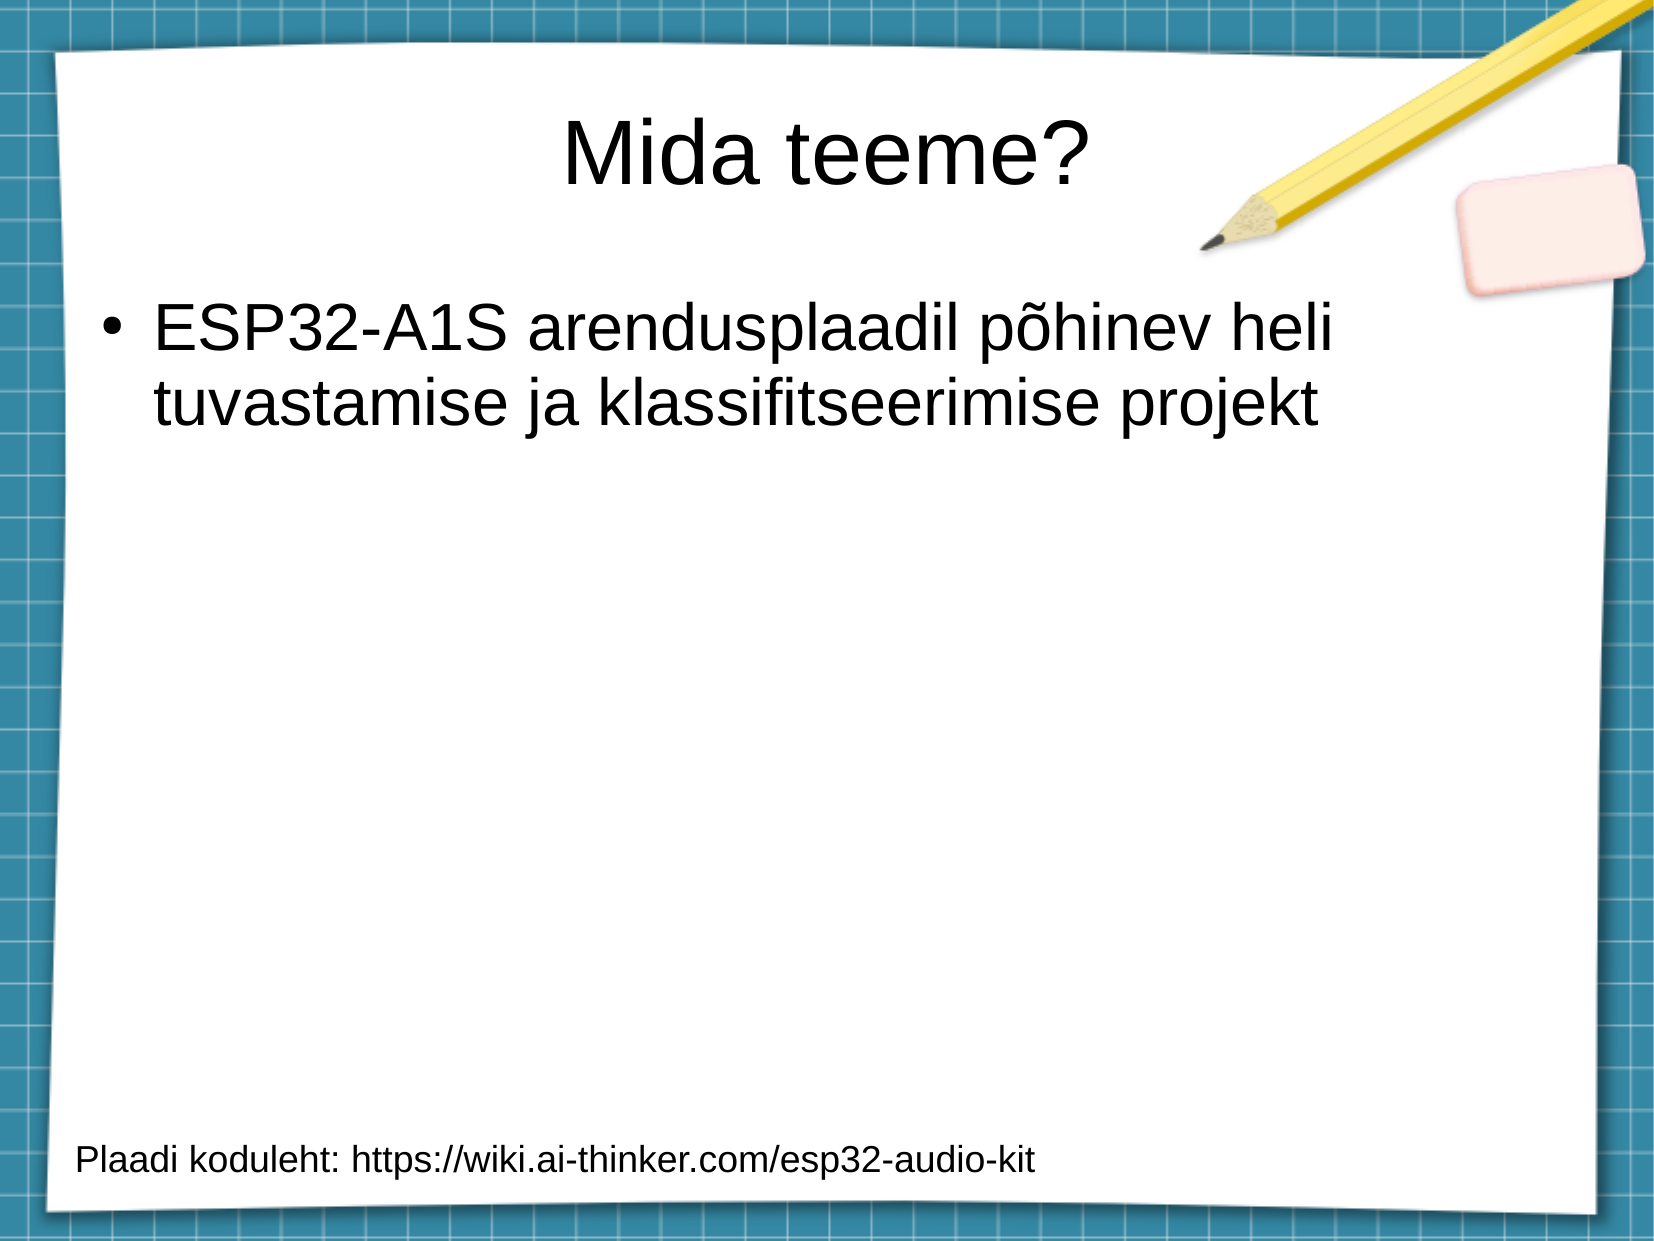

# Mida teeme?
ESP32-A1S arendusplaadil põhinev heli tuvastamise ja klassifitseerimise projekt
Plaadi koduleht: https://wiki.ai-thinker.com/esp32-audio-kit